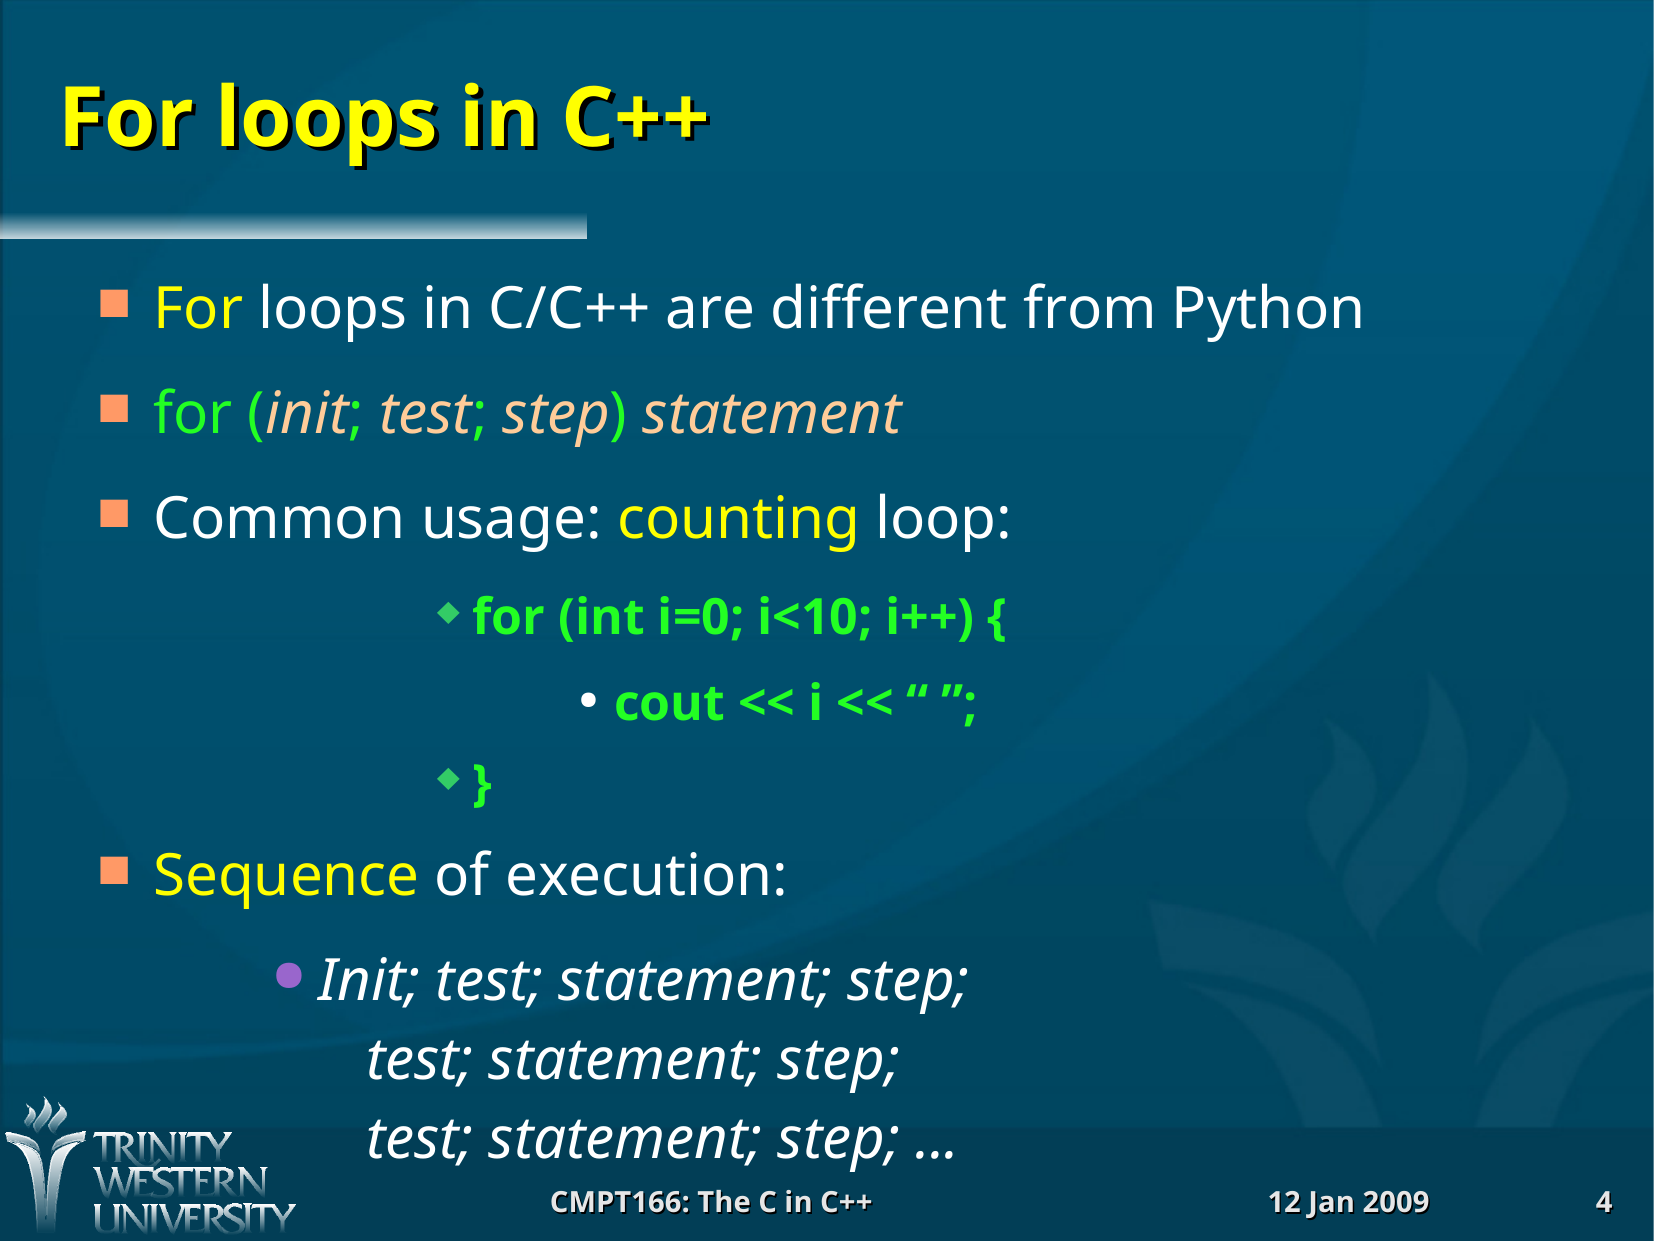

# For loops in C++
For loops in C/C++ are different from Python
for (init; test; step) statement
Common usage: counting loop:
for (int i=0; i<10; i++) {
cout << i << “ ”;
}
Sequence of execution:
Init; test; statement; step;
test; statement; step;
test; statement; step; ...
CMPT166: The C in C++
12 Jan 2009
4